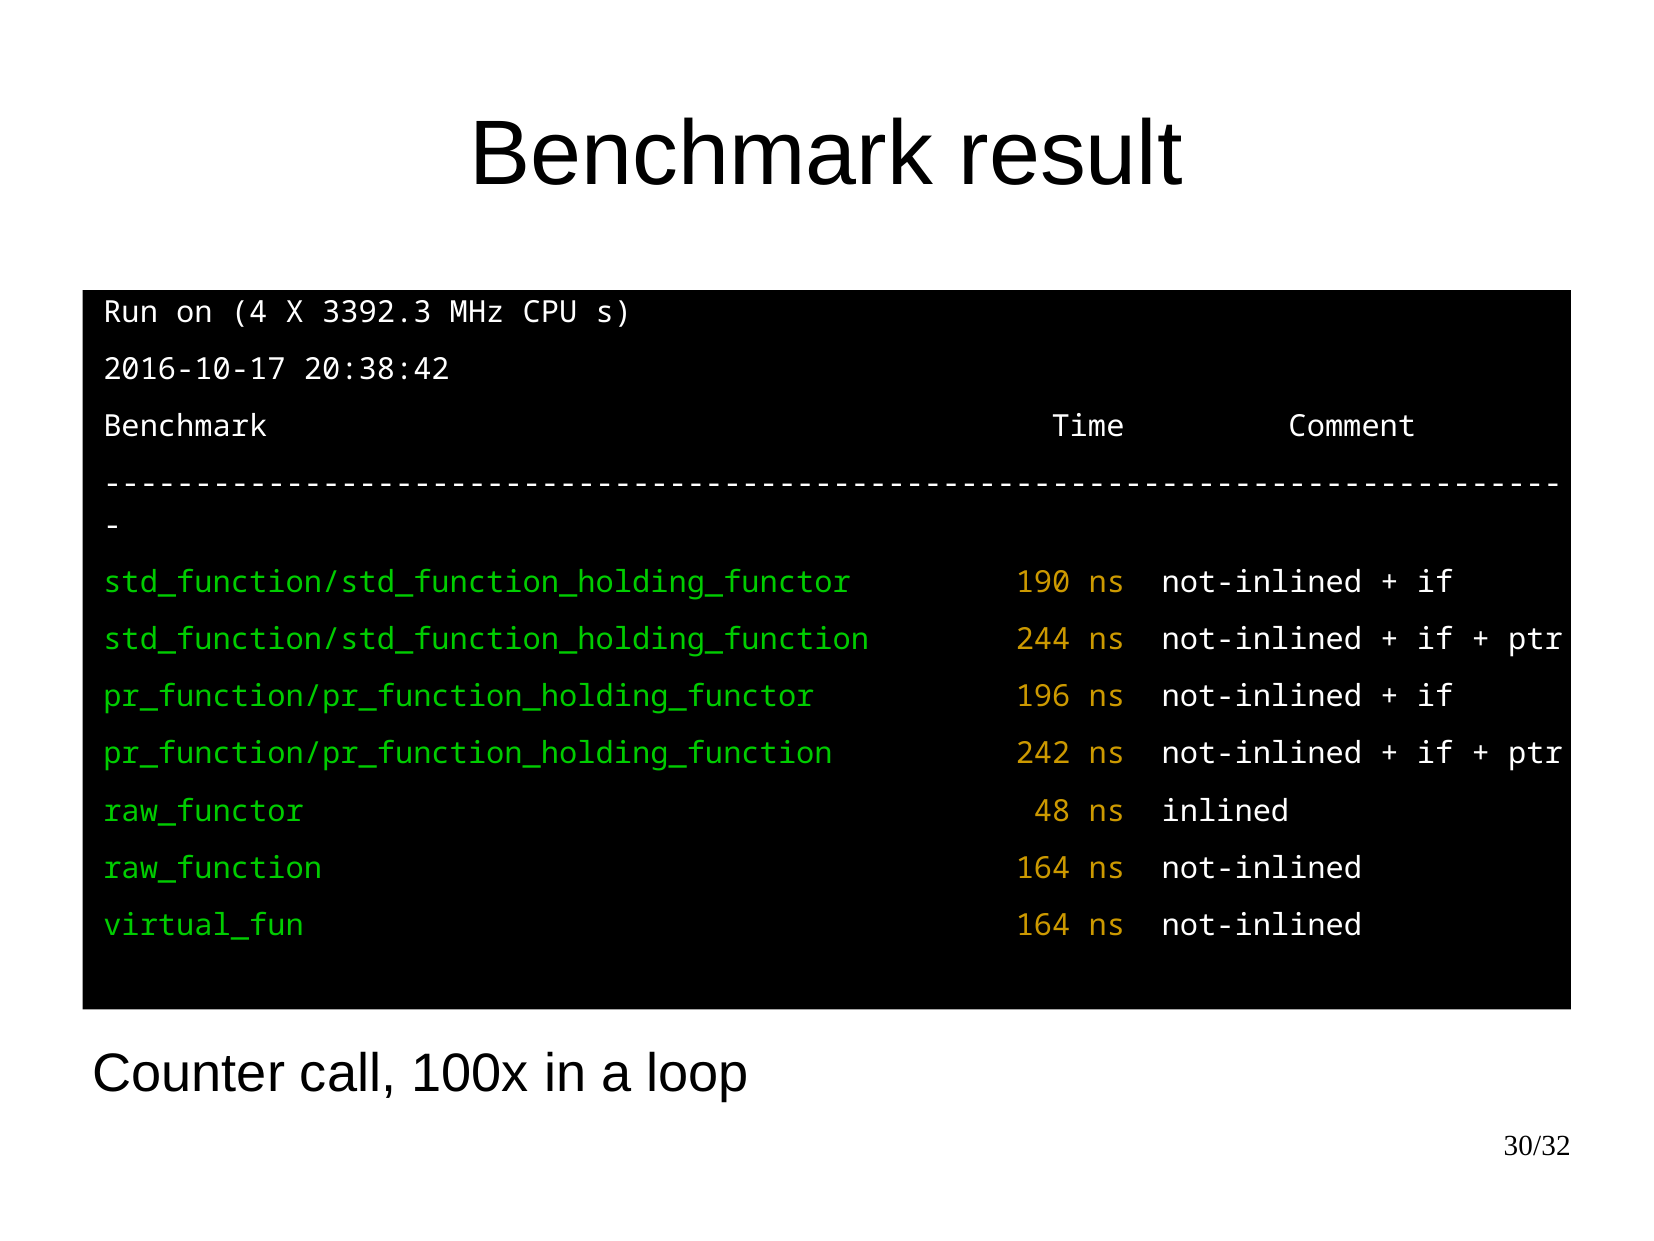

# Benchmark result
Run on (4 X 3392.3 MHz CPU s)
2016-10-17 20:38:42
Benchmark Time Comment
---------------------------------------------------------------------------------
std_function/std_function_holding_functor 190 ns not-inlined + if
std_function/std_function_holding_function 244 ns not-inlined + if + ptr
pr_function/pr_function_holding_functor 196 ns not-inlined + if
pr_function/pr_function_holding_function 242 ns not-inlined + if + ptr
raw_functor 48 ns inlined
raw_function 164 ns not-inlined
virtual_fun 164 ns not-inlined
Counter call, 100x in a loop
30